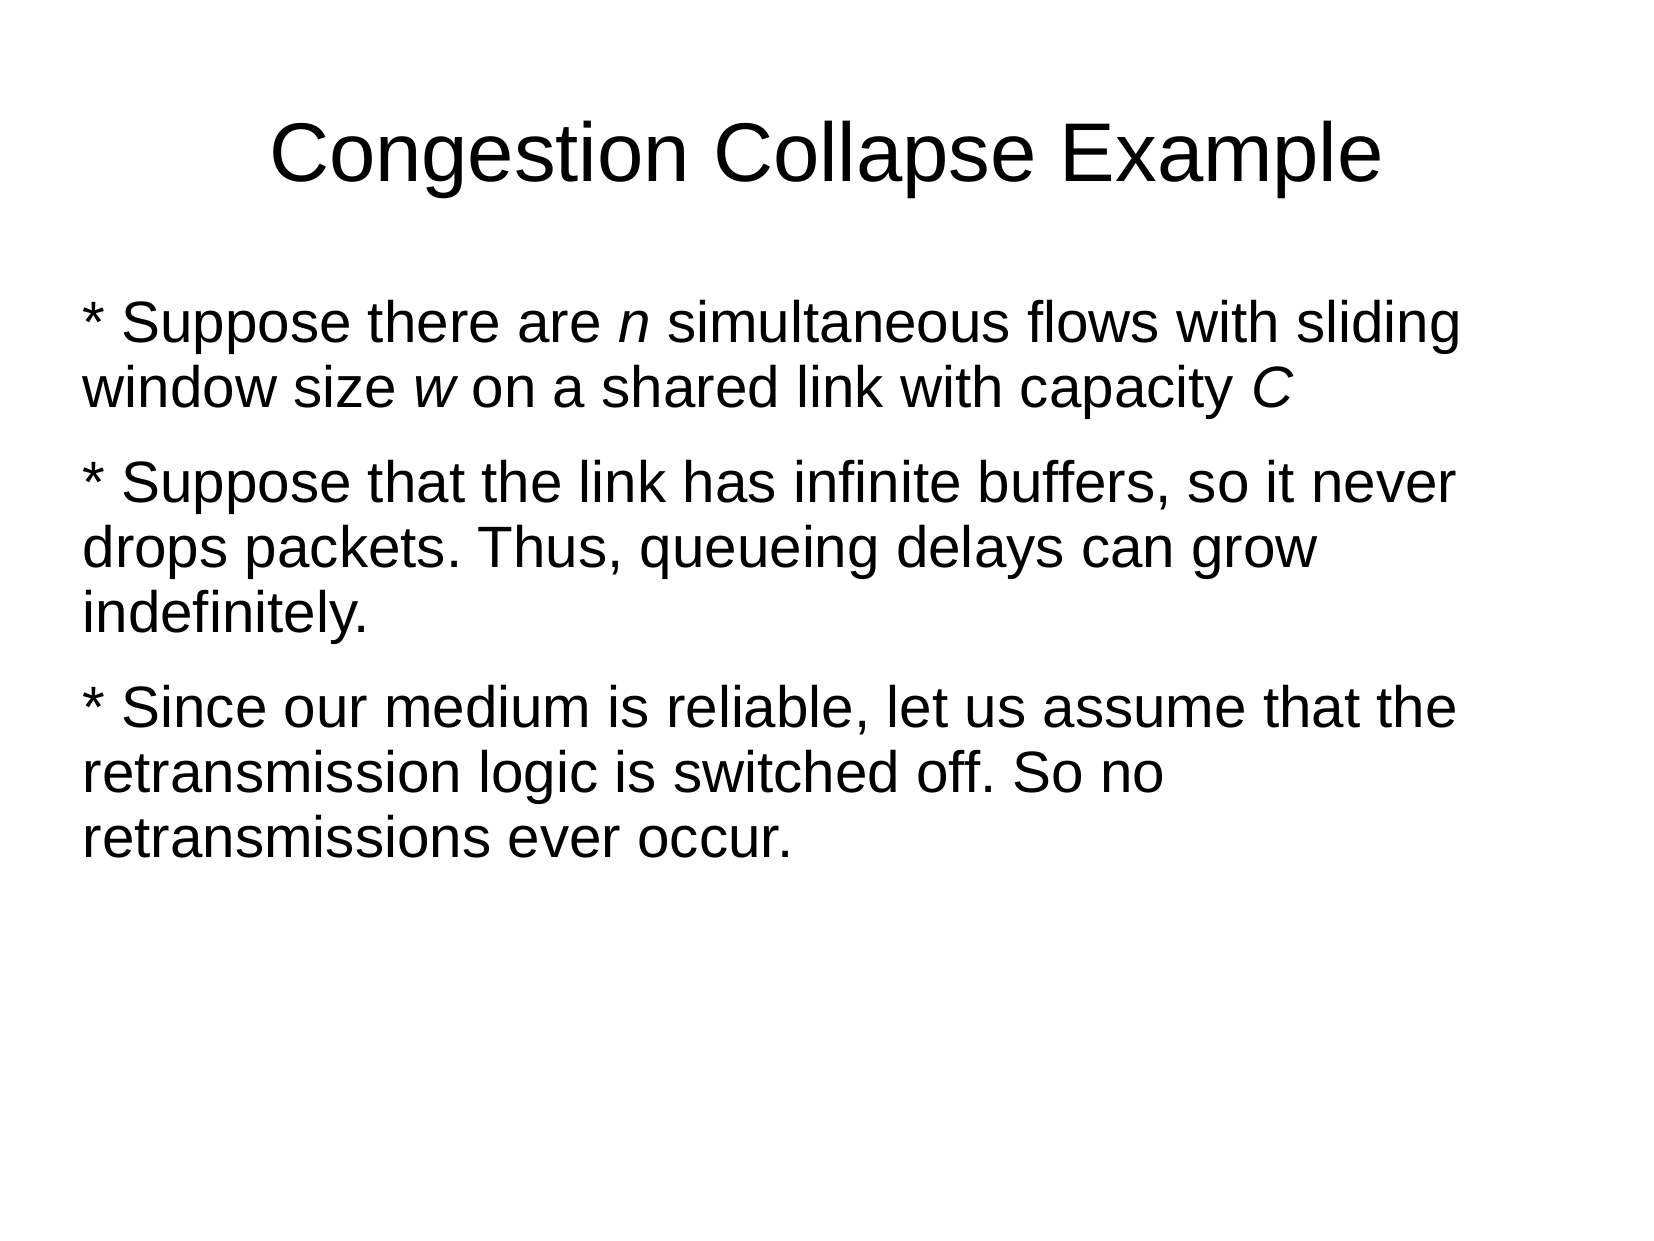

# Congestion Collapse Example
* Suppose there are n simultaneous flows with sliding window size w on a shared link with capacity C
* Suppose that the link has infinite buffers, so it never drops packets. Thus, queueing delays can grow indefinitely.
* Since our medium is reliable, let us assume that the retransmission logic is switched off. So no retransmissions ever occur.